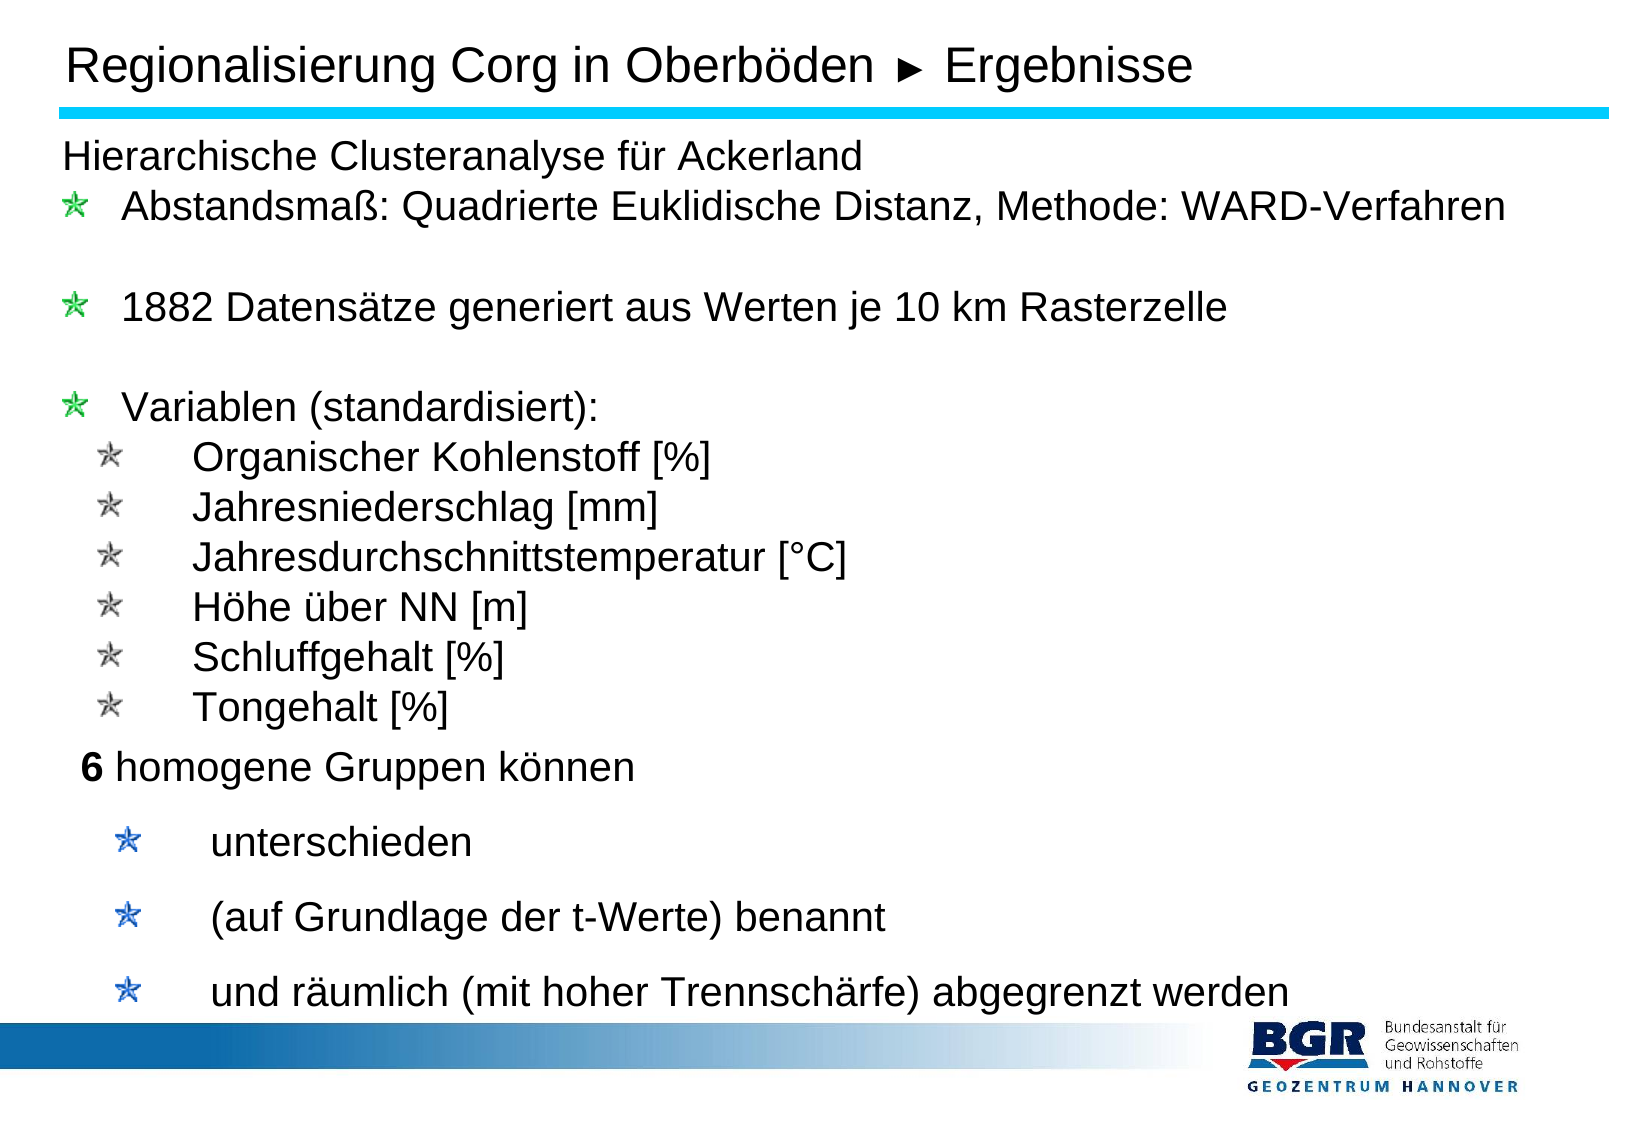

Regionalisierung Corg in Oberböden ► Ergebnisse
Hierarchische Clusteranalyse für Ackerland
 	Abstandsmaß: Quadrierte Euklidische Distanz, Methode: WARD-Verfahren
 	1882 Datensätze generiert aus Werten je 10 km Rasterzelle
 	Variablen (standardisiert):
 	Organischer Kohlenstoff [%]
 	Jahresniederschlag [mm]
 	Jahresdurchschnittstemperatur [°C]
 	Höhe über NN [m]
 	Schluffgehalt [%]
 	Tongehalt [%]
6 homogene Gruppen können
 	unterschieden
 	(auf Grundlage der t-Werte) benannt
 	und räumlich (mit hoher Trennschärfe) abgegrenzt werden